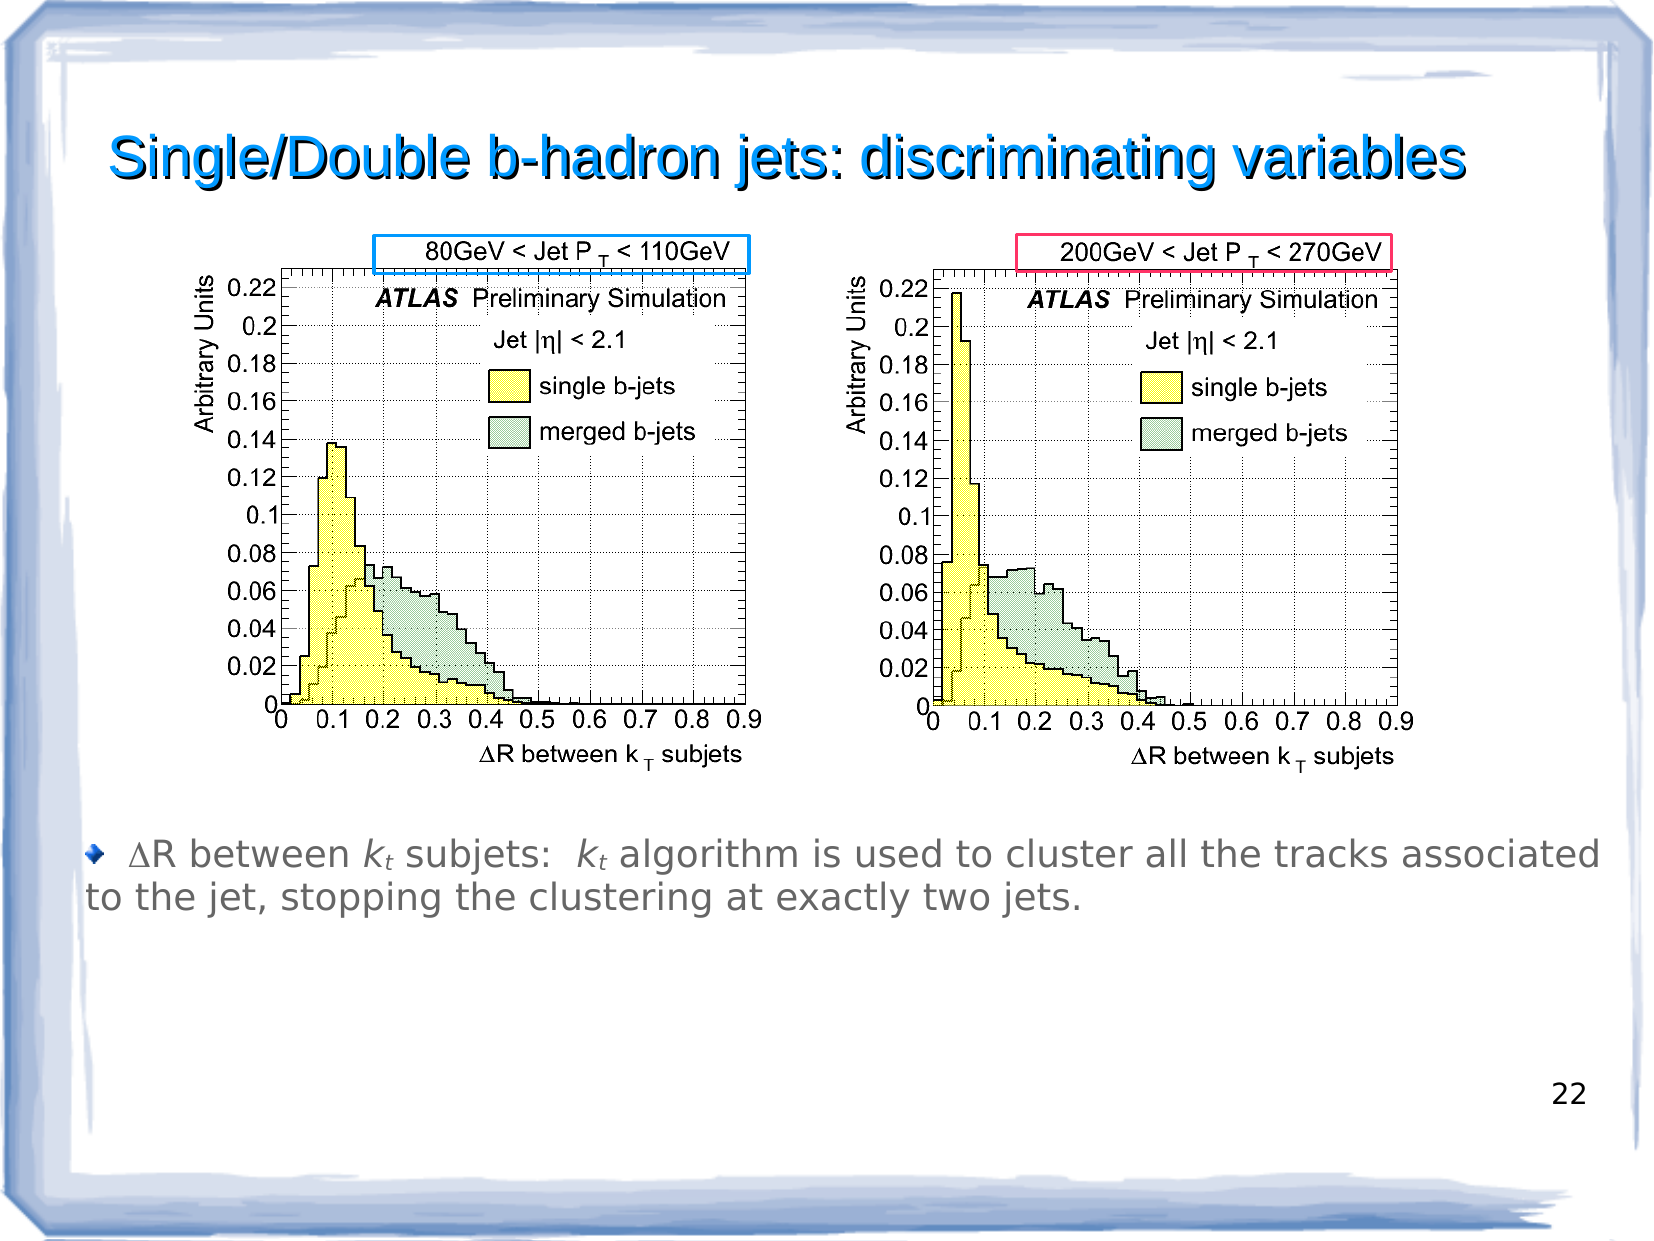

# Single/Double b-hadron jets: discriminating variables
 DR between kt subjets: kt algorithm is used to cluster all the tracks associated to the jet, stopping the clustering at exactly two jets.
22